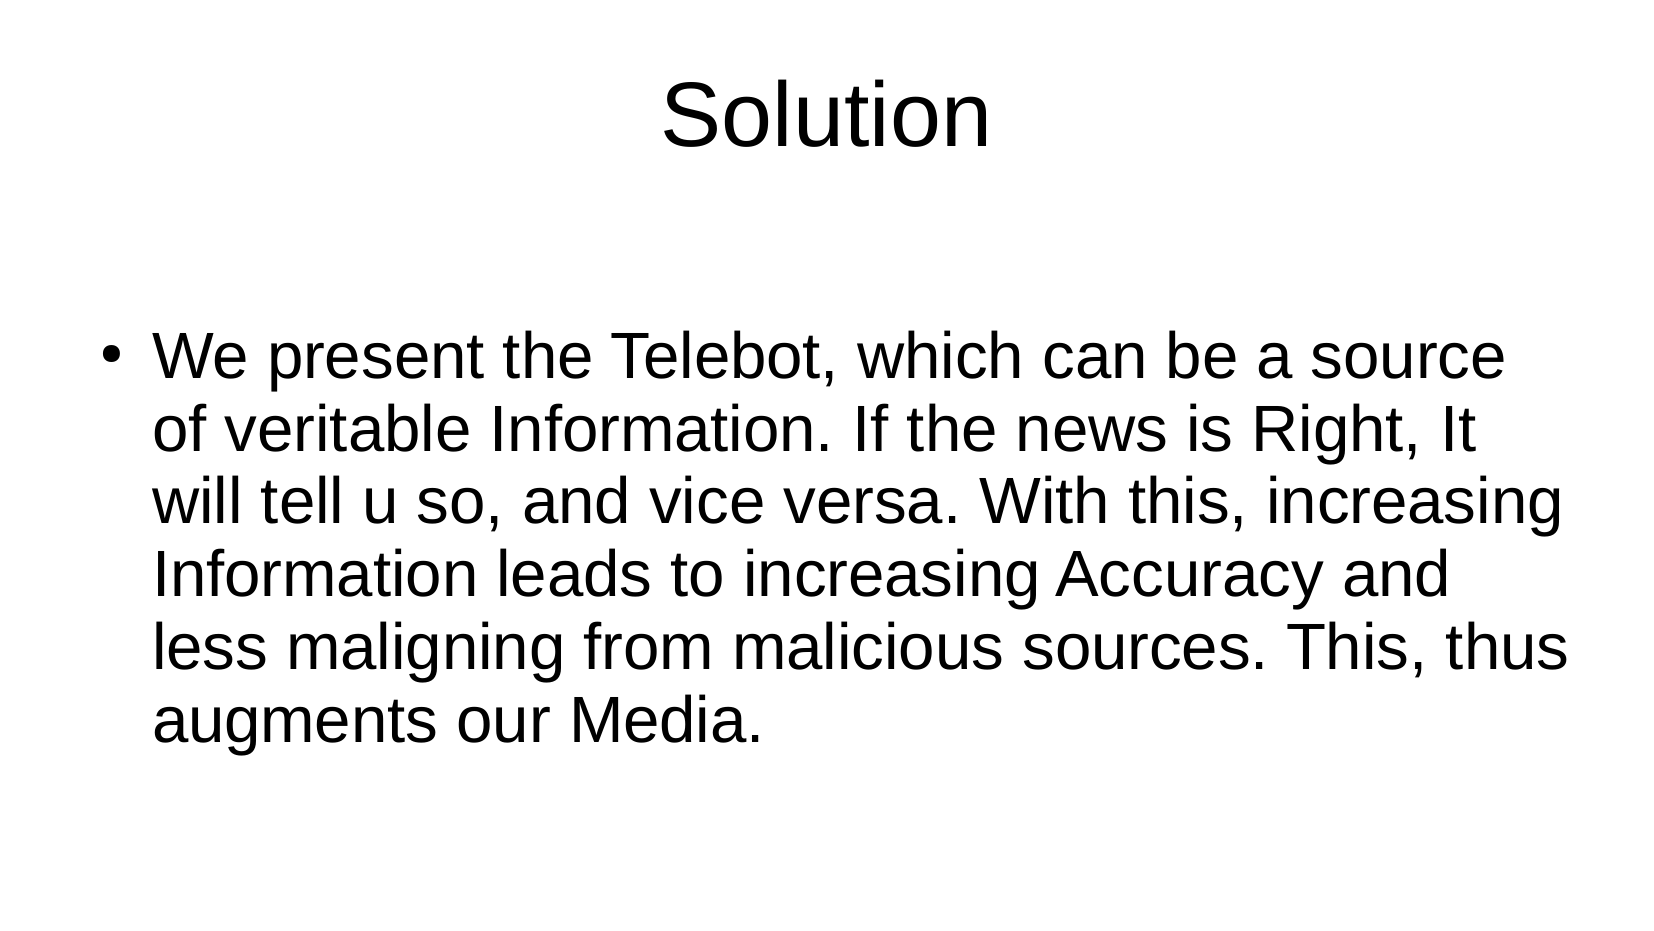

# Solution
We present the Telebot, which can be a source of veritable Information. If the news is Right, It will tell u so, and vice versa. With this, increasing Information leads to increasing Accuracy and less maligning from malicious sources. This, thus augments our Media.